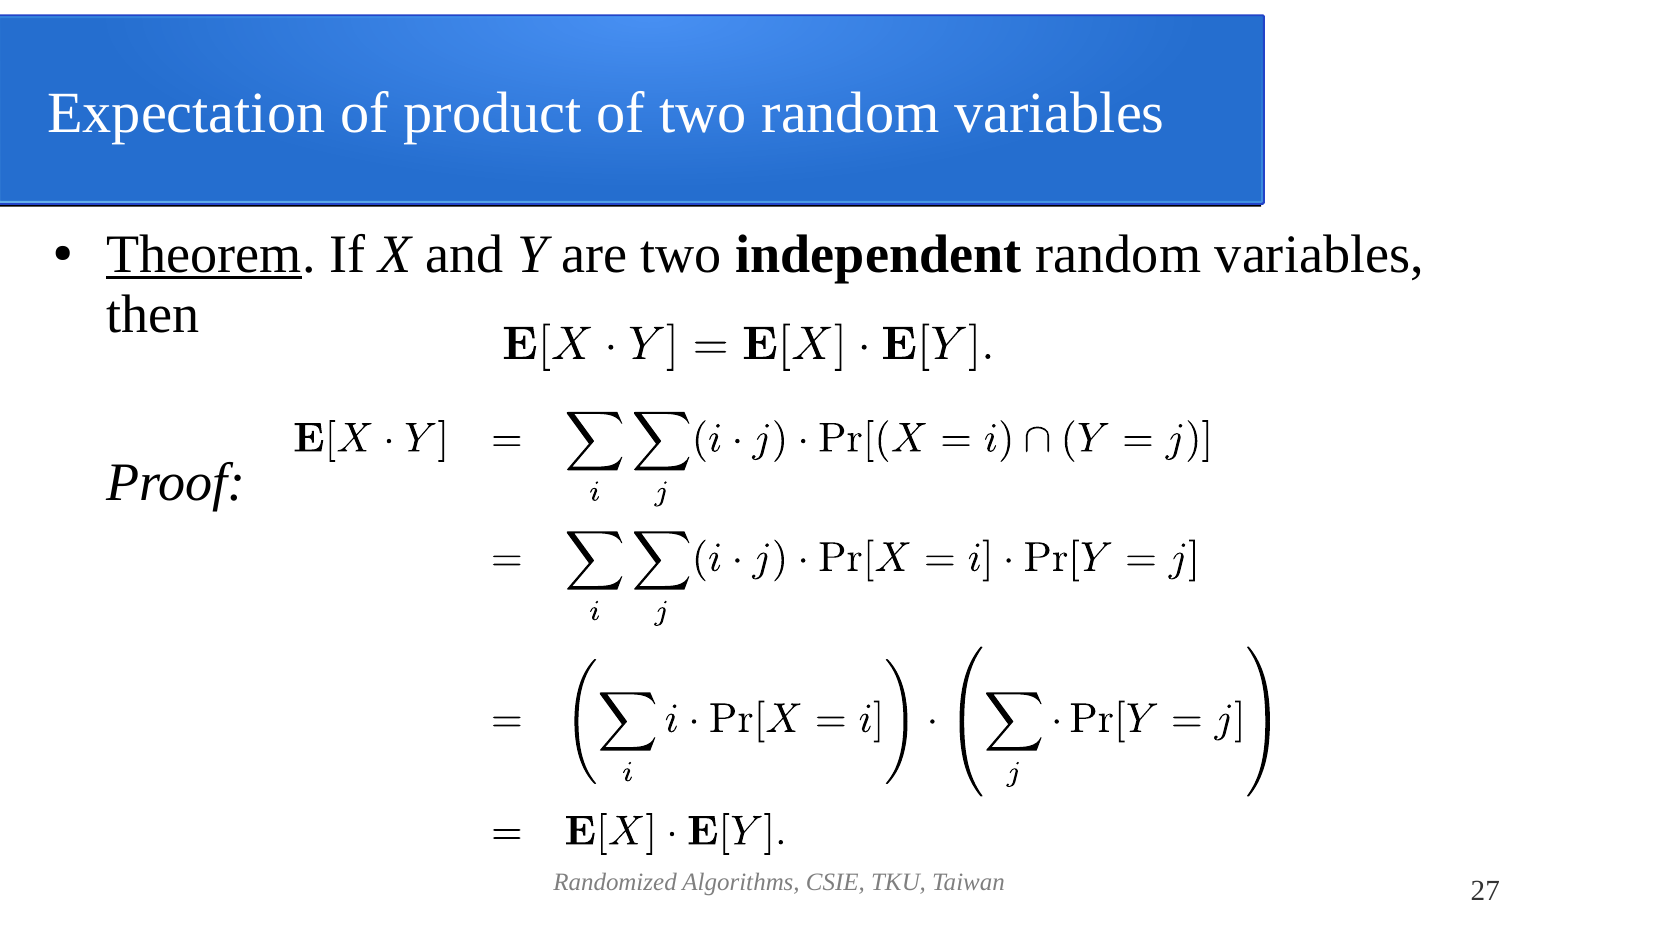

# Expectation of product of two random variables
Theorem. If X and Y are two independent random variables, then
Proof:
Randomized Algorithms, CSIE, TKU, Taiwan
27